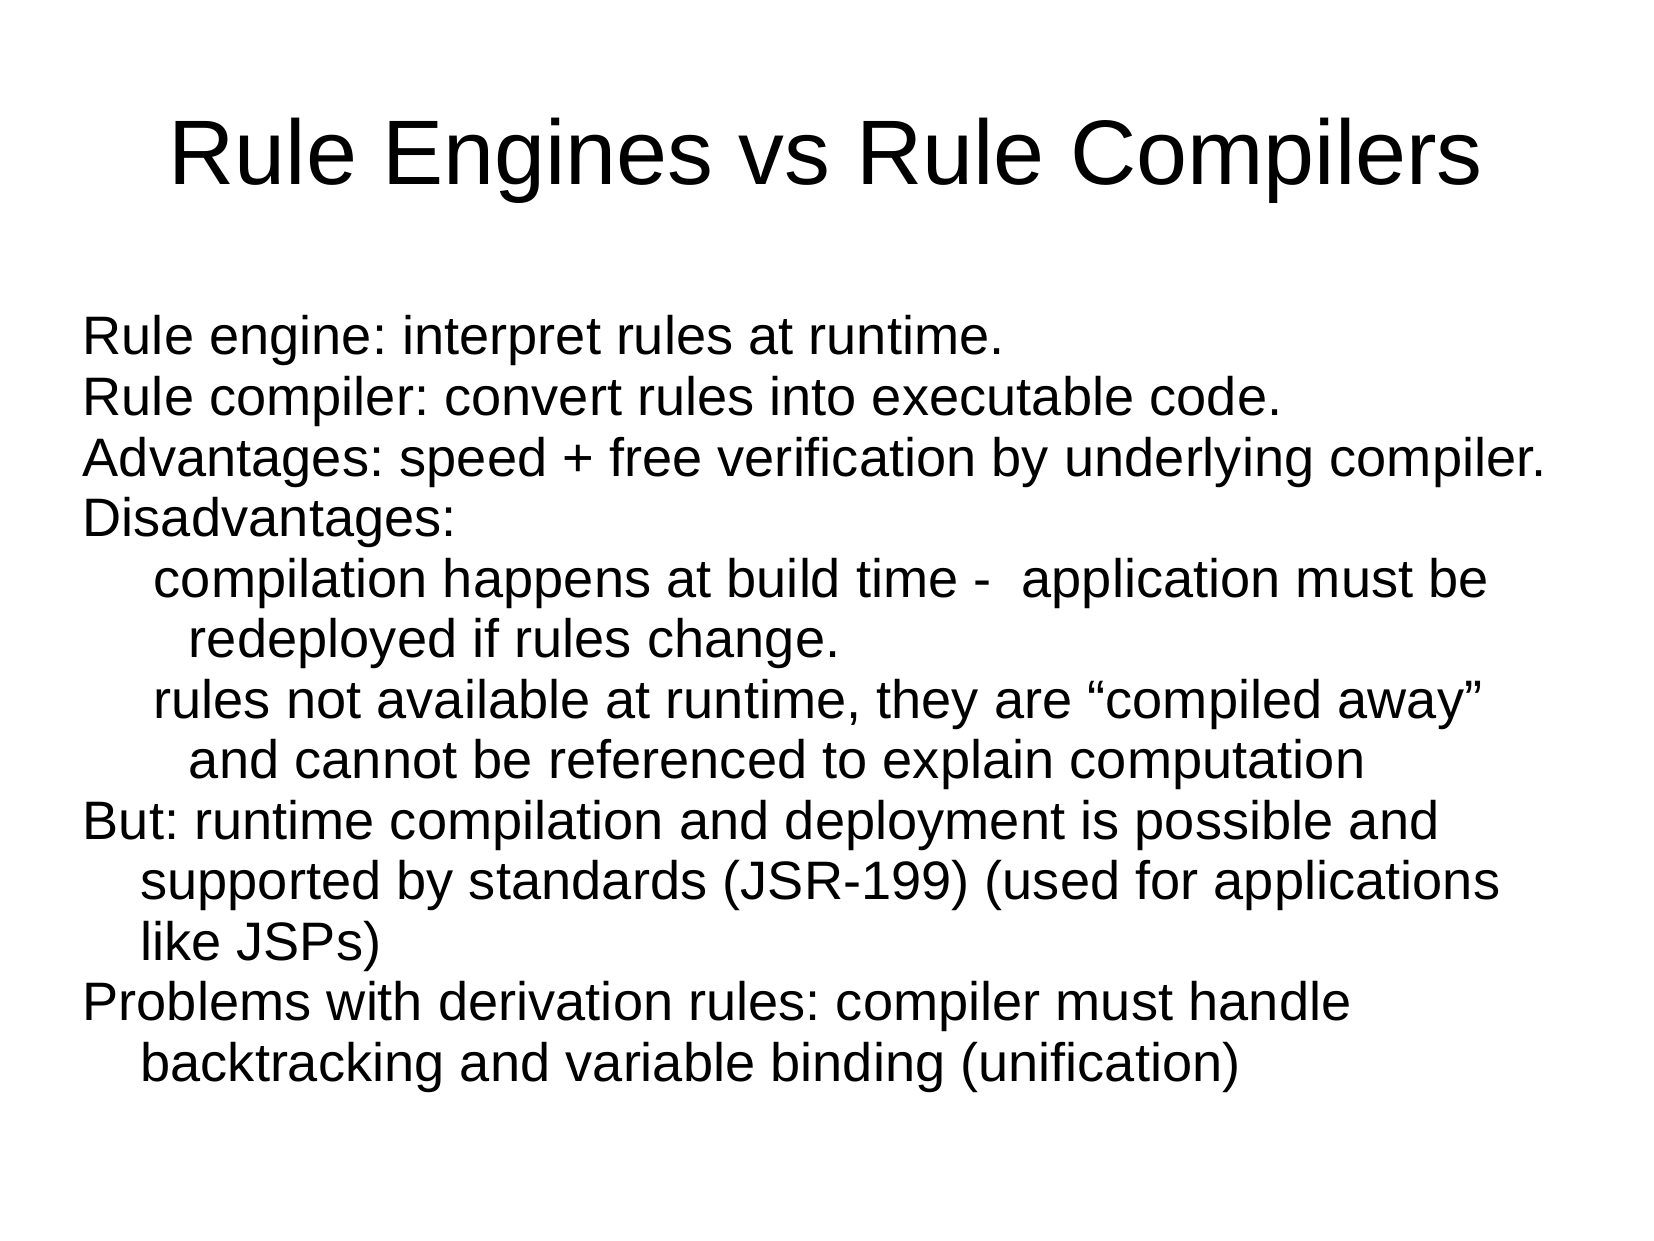

# Rule Engines vs Rule Compilers
Rule engine: interpret rules at runtime.
Rule compiler: convert rules into executable code.
Advantages: speed + free verification by underlying compiler.
Disadvantages:
compilation happens at build time - application must be redeployed if rules change.
rules not available at runtime, they are “compiled away” and cannot be referenced to explain computation
But: runtime compilation and deployment is possible and supported by standards (JSR-199) (used for applications like JSPs)
Problems with derivation rules: compiler must handle backtracking and variable binding (unification)